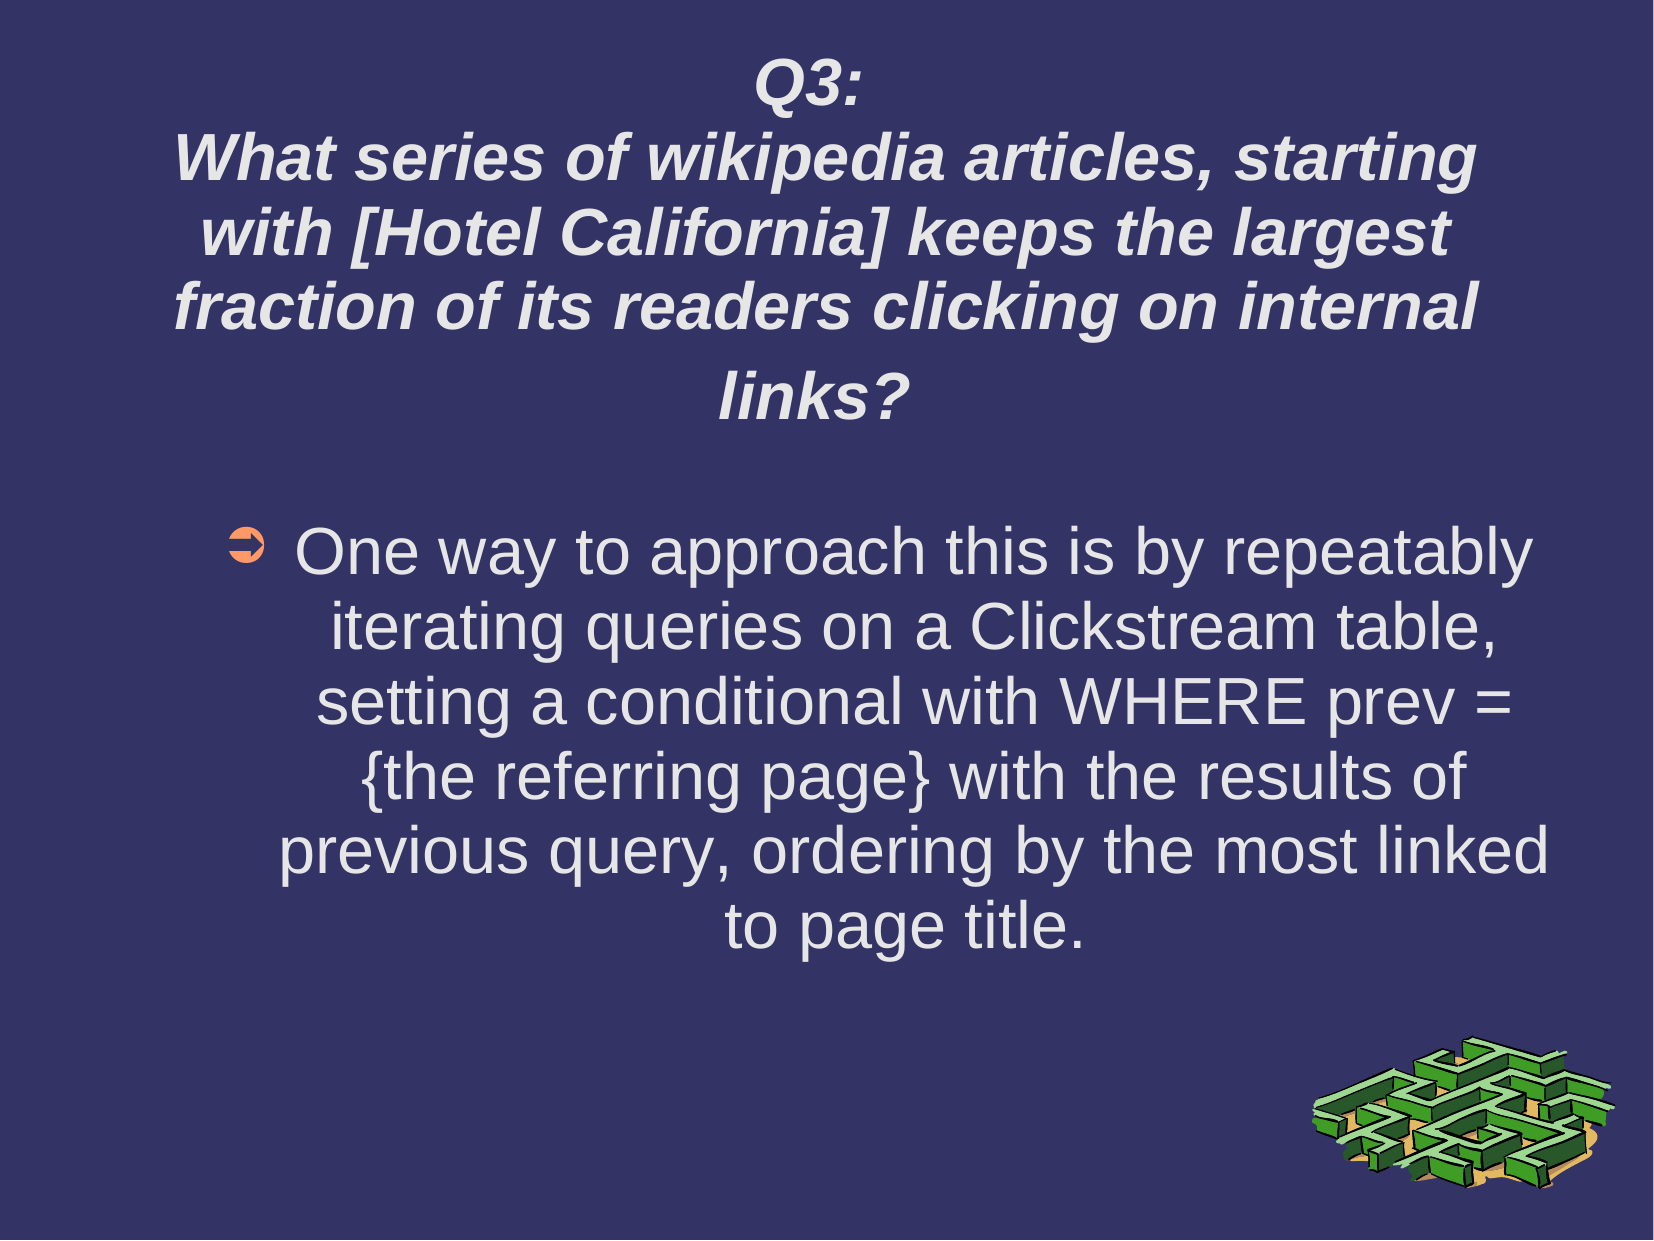

# Q3: What series of wikipedia articles, starting with [Hotel California] keeps the largest fraction of its readers clicking on internal links?
One way to approach this is by repeatably iterating queries on a Clickstream table, setting a conditional with WHERE prev = {the referring page} with the results of previous query, ordering by the most linked to page title.